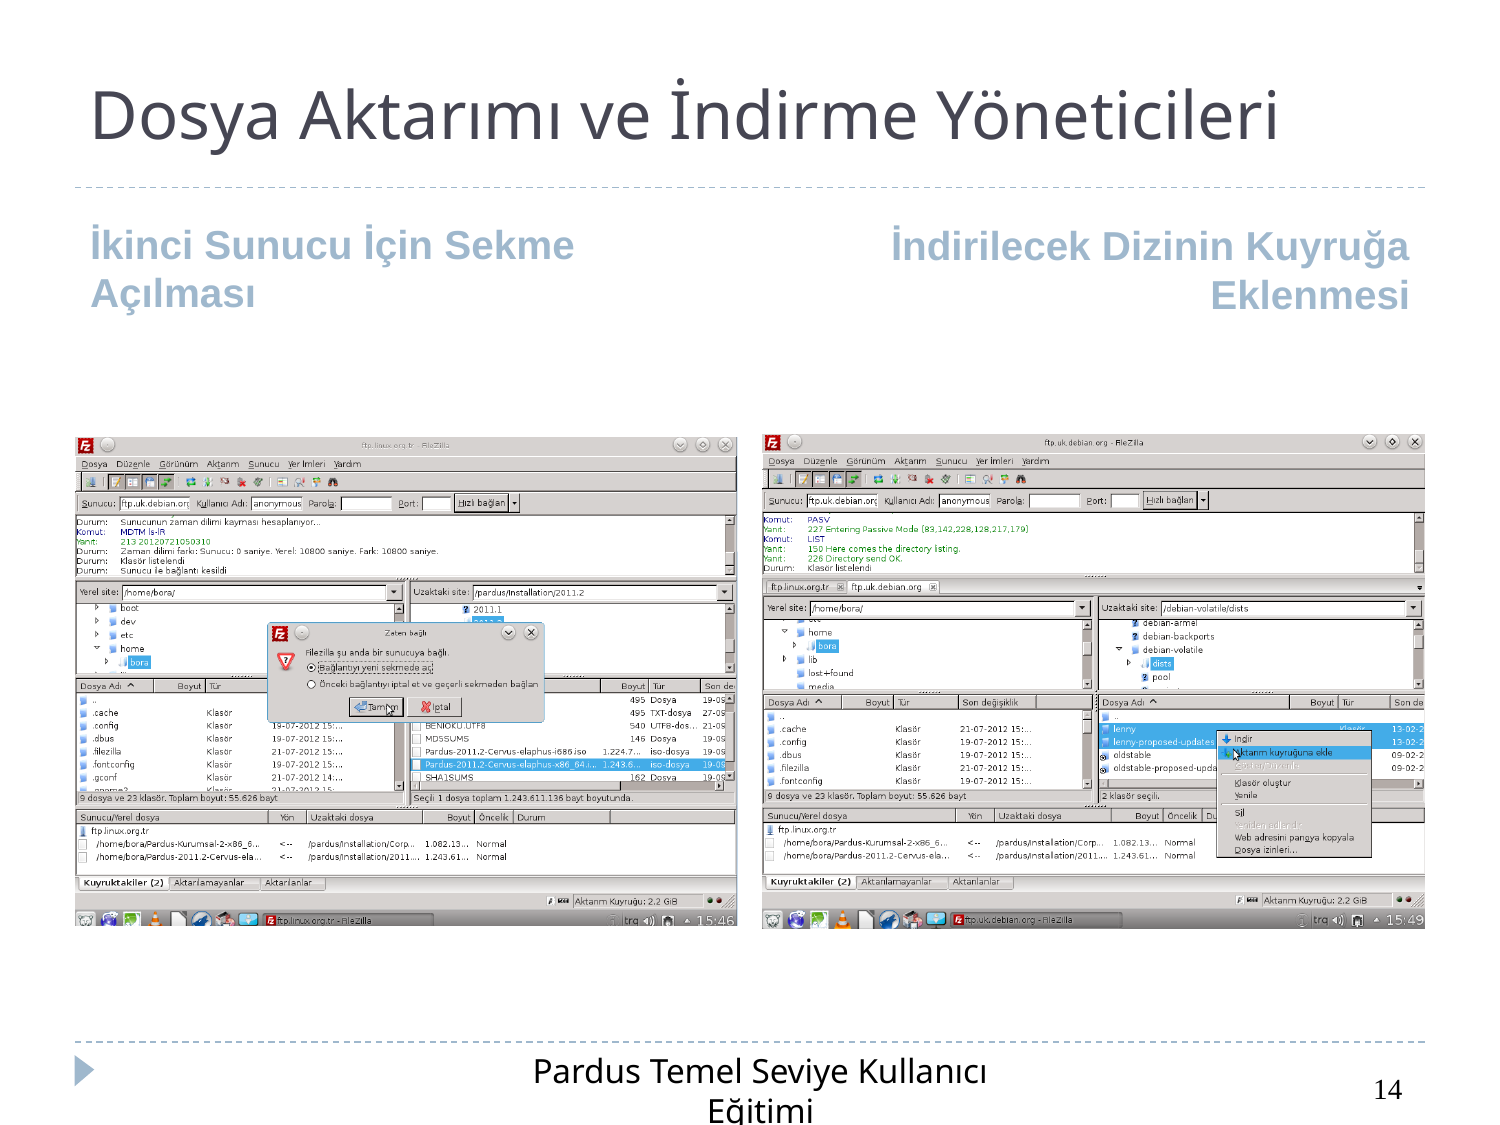

# Dosya Aktarımı ve İndirme Yöneticileri
İkinci Sunucu İçin Sekme Açılması
İndirilecek Dizinin Kuyruğa Eklenmesi